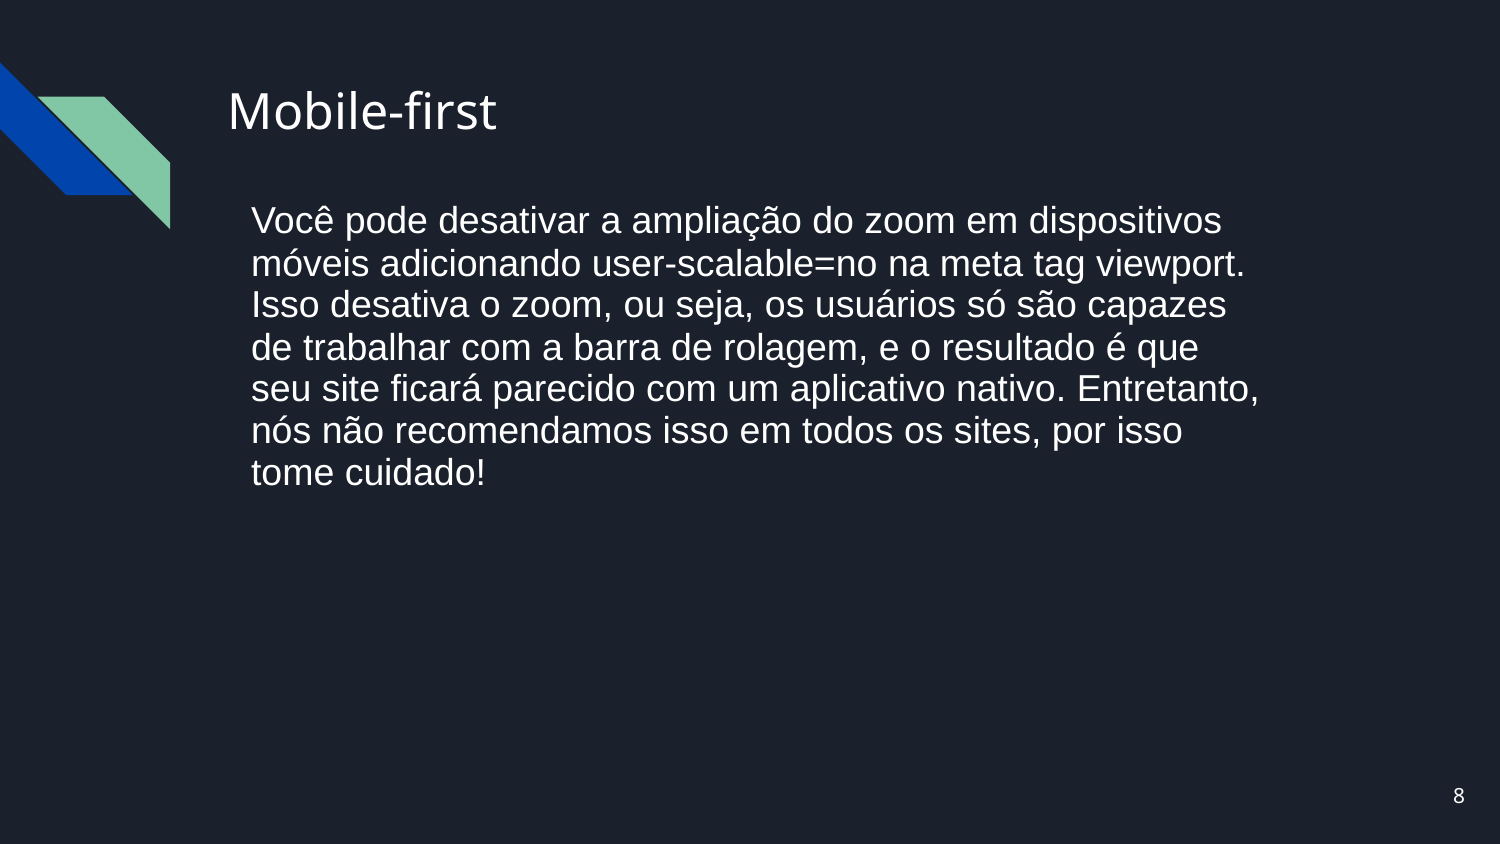

# Mobile-first
Você pode desativar a ampliação do zoom em dispositivos móveis adicionando user-scalable=no na meta tag viewport. Isso desativa o zoom, ou seja, os usuários só são capazes de trabalhar com a barra de rolagem, e o resultado é que seu site ficará parecido com um aplicativo nativo. Entretanto, nós não recomendamos isso em todos os sites, por isso tome cuidado!